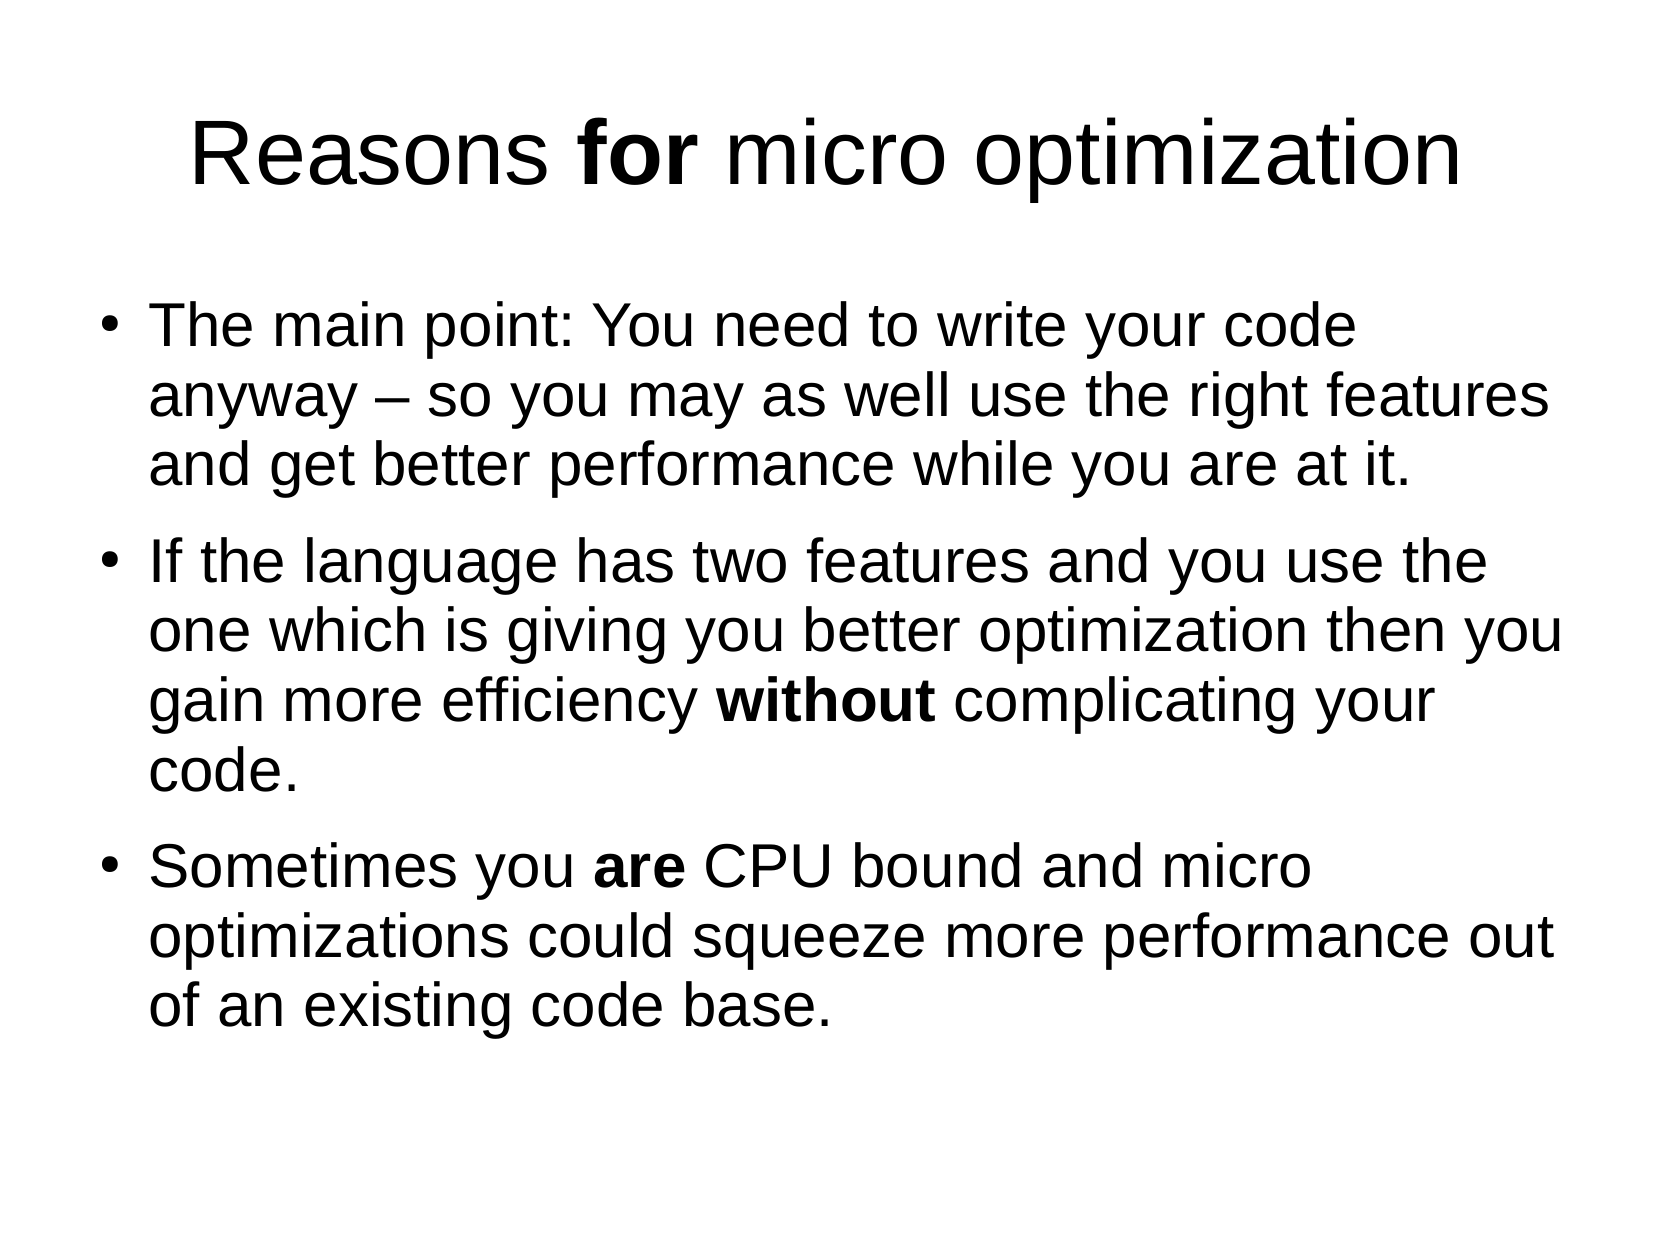

# Reasons for micro optimization
The main point: You need to write your code anyway – so you may as well use the right features and get better performance while you are at it.
If the language has two features and you use the one which is giving you better optimization then you gain more efficiency without complicating your code.
Sometimes you are CPU bound and micro optimizations could squeeze more performance out of an existing code base.